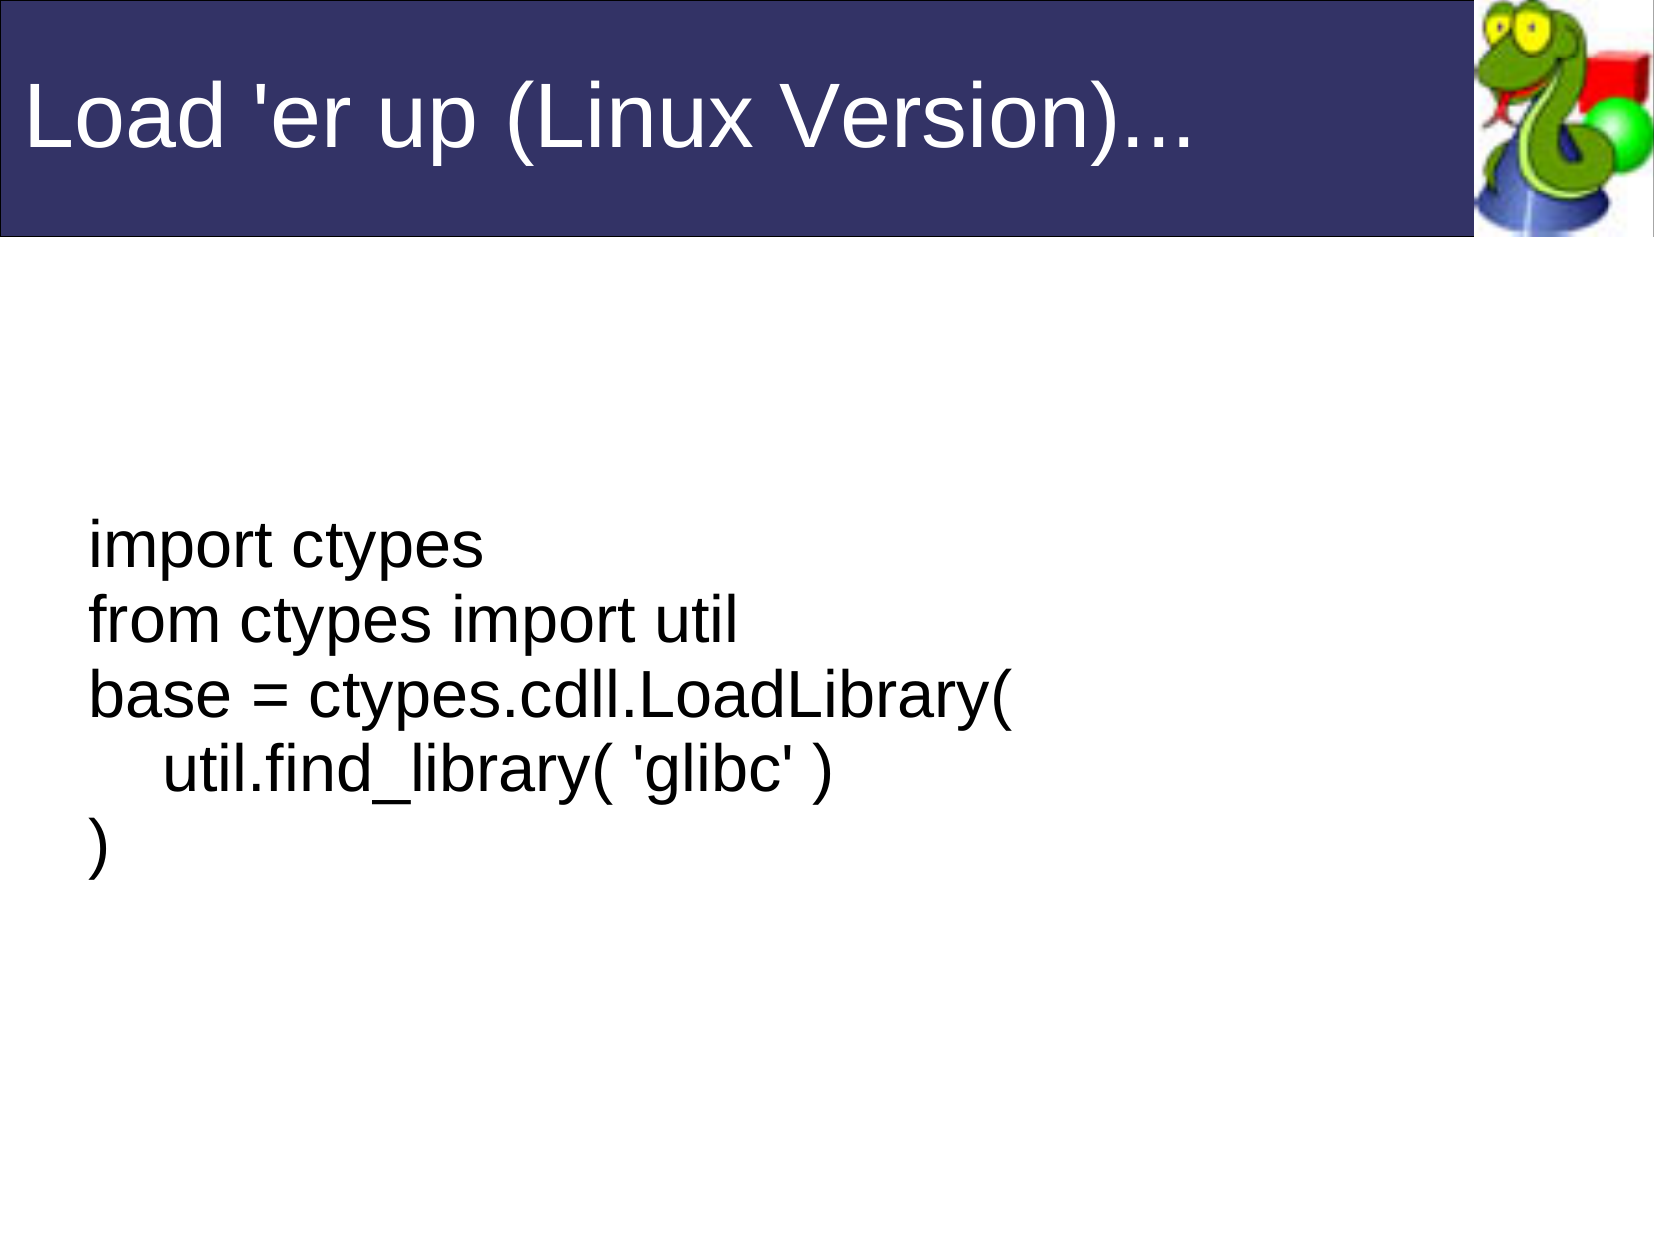

# Load 'er up (Linux Version)...
import ctypes
from ctypes import util
base = ctypes.cdll.LoadLibrary(
	util.find_library( 'glibc' )
)